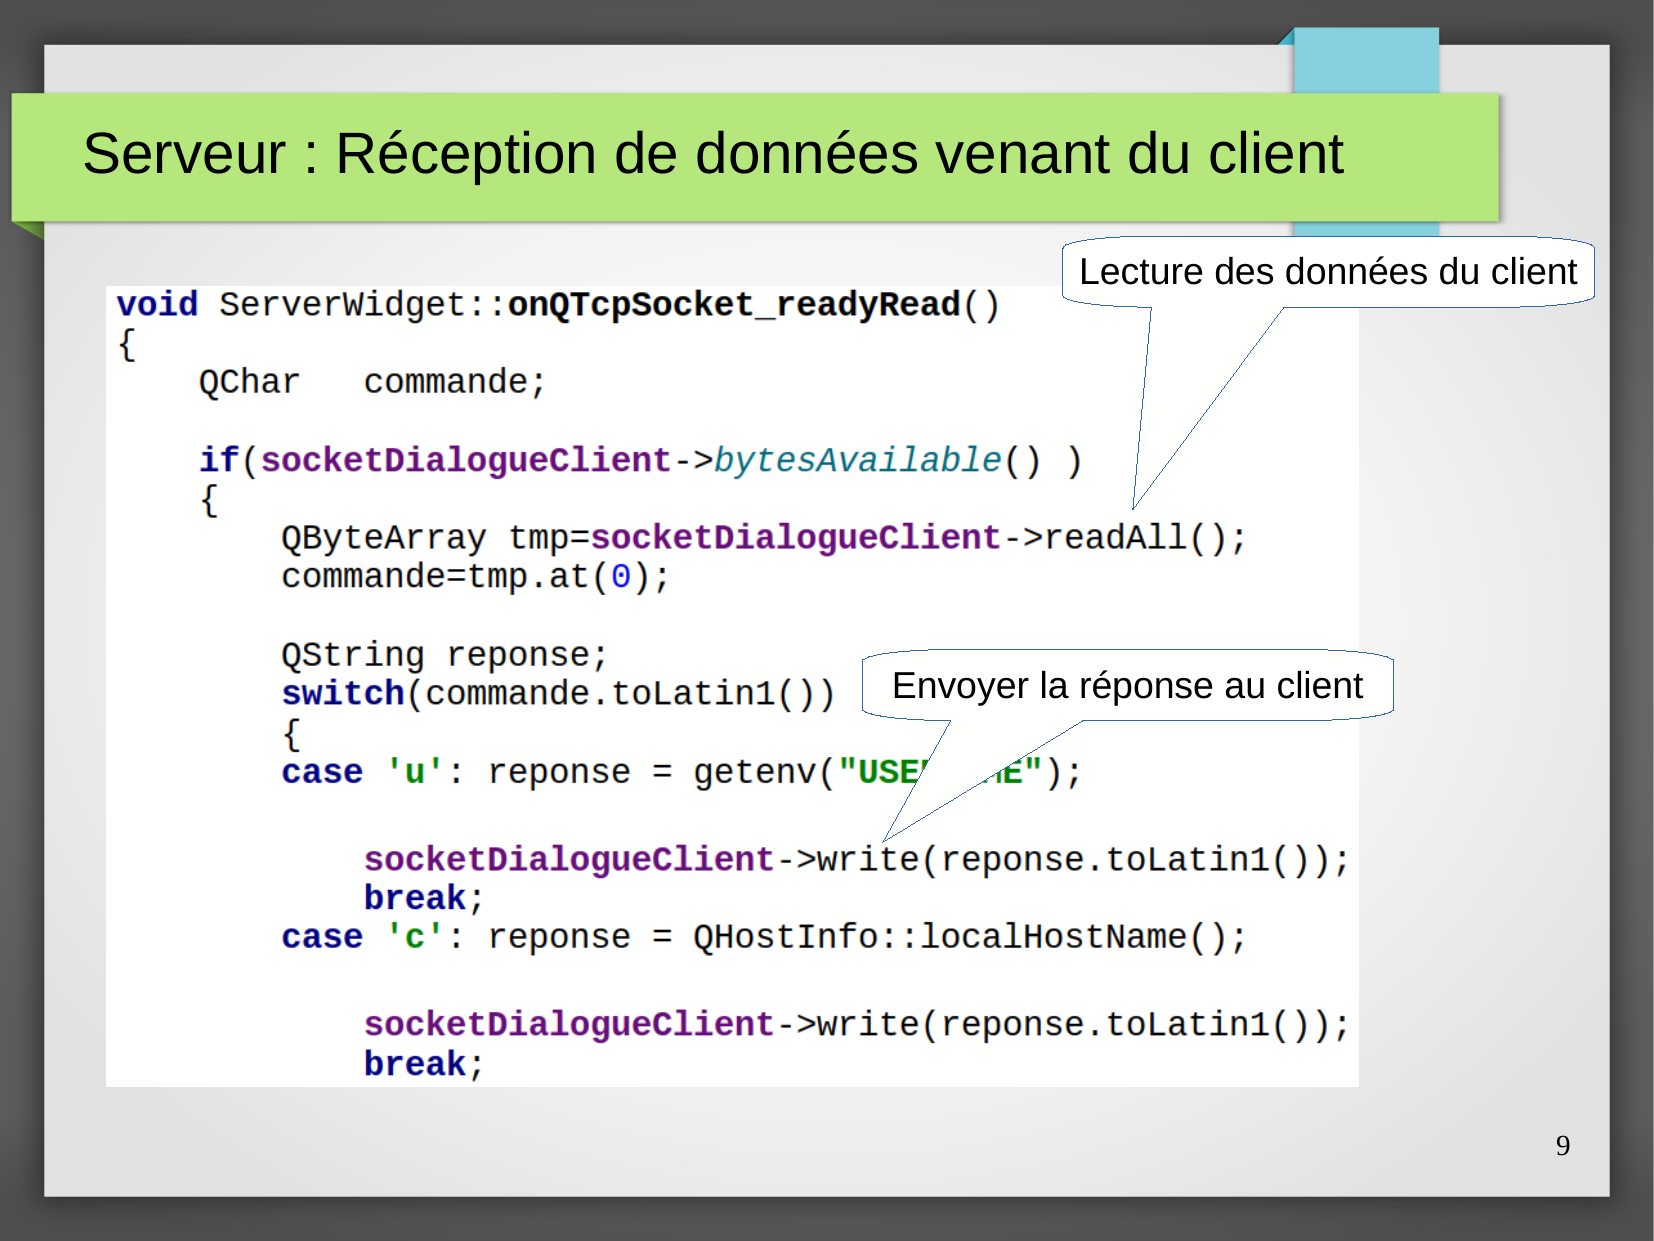

# Serveur : Réception de données venant du client
Lecture des données du client
Envoyer la réponse au client
9